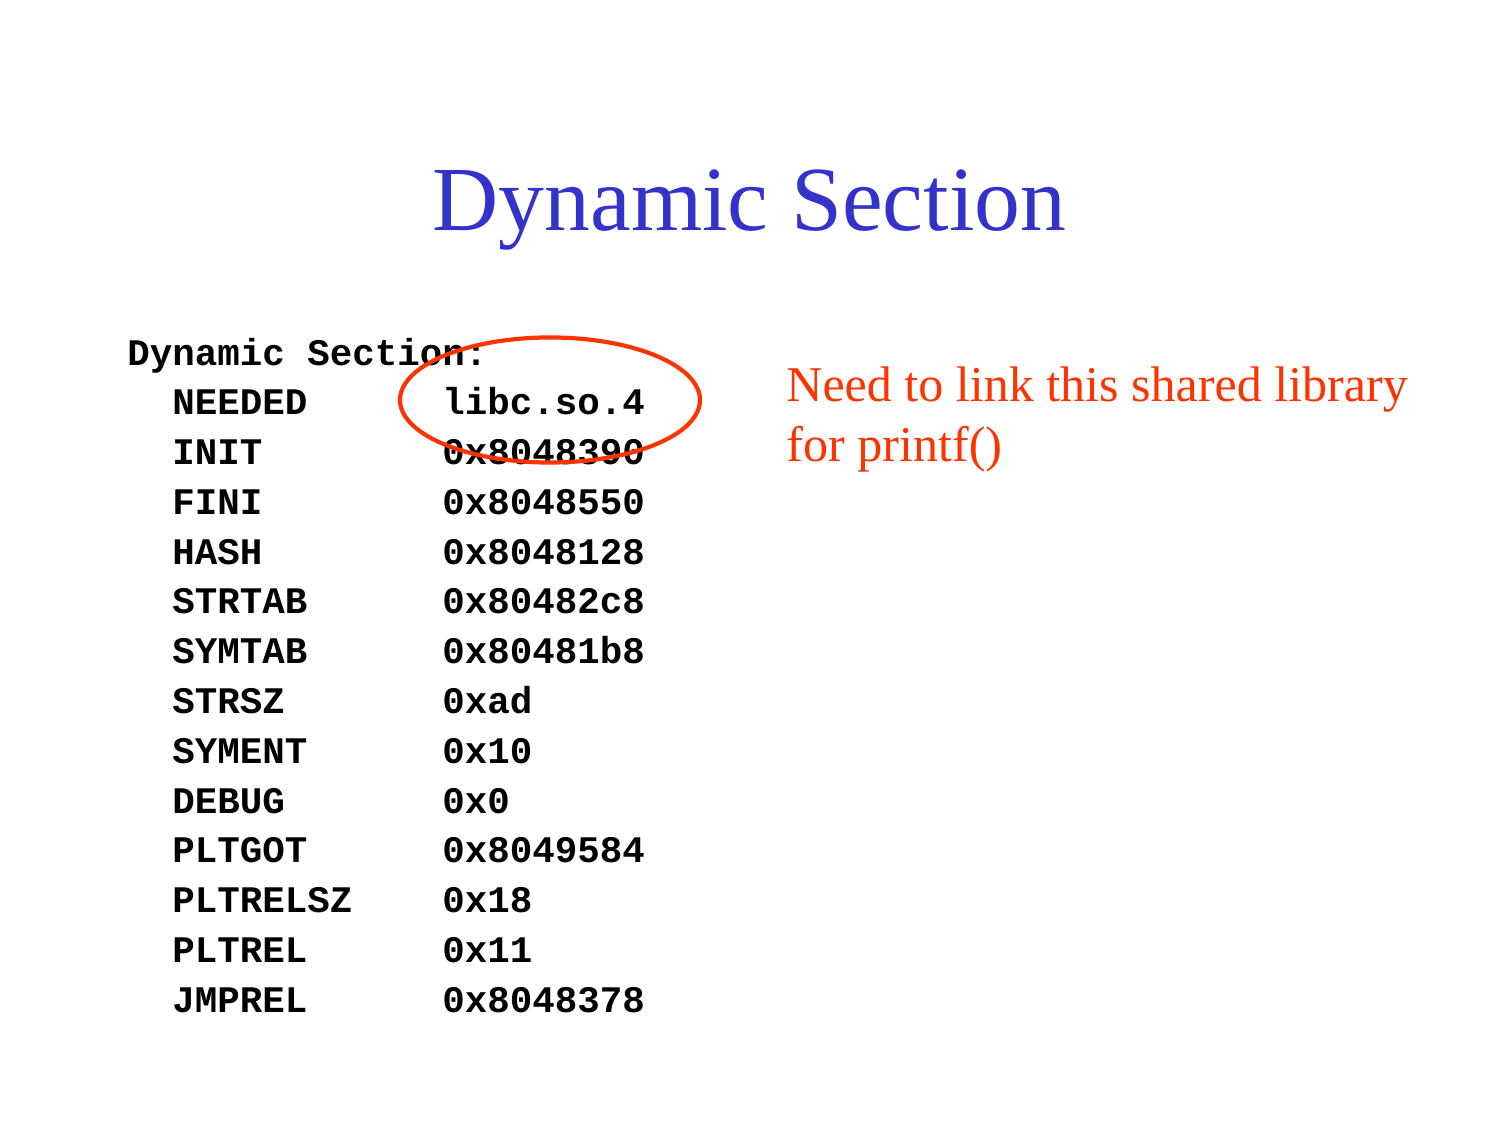

Dynamic Section
Dynamic Section:
 NEEDED libc.so.4
 INIT 0x8048390
 FINI 0x8048550
 HASH 0x8048128
 STRTAB 0x80482c8
 SYMTAB 0x80481b8
 STRSZ 0xad
 SYMENT 0x10
 DEBUG 0x0
 PLTGOT 0x8049584
 PLTRELSZ 0x18
 PLTREL 0x11
 JMPREL 0x8048378
Need to link this shared library
for printf()